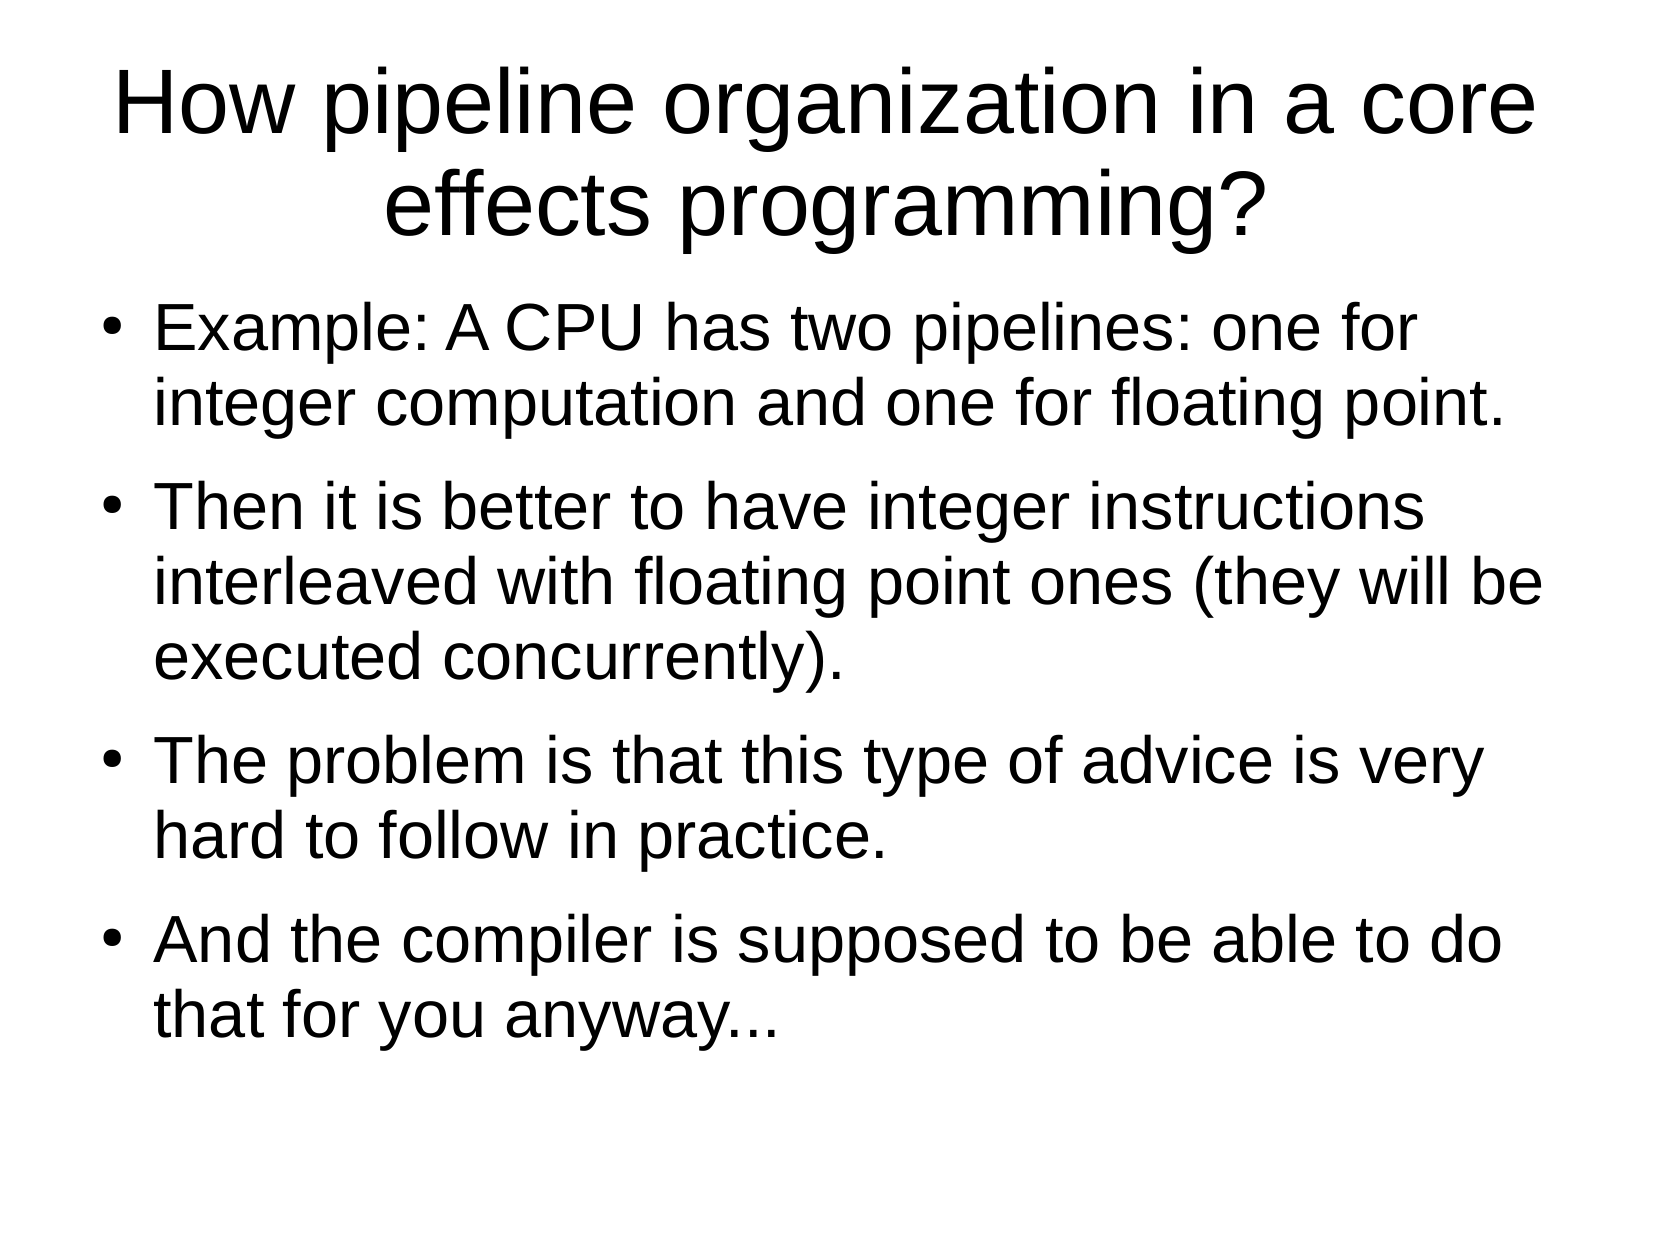

# How pipeline organization in a core effects programming?
Example: A CPU has two pipelines: one for integer computation and one for floating point.
Then it is better to have integer instructions interleaved with floating point ones (they will be executed concurrently).
The problem is that this type of advice is very hard to follow in practice.
And the compiler is supposed to be able to do that for you anyway...